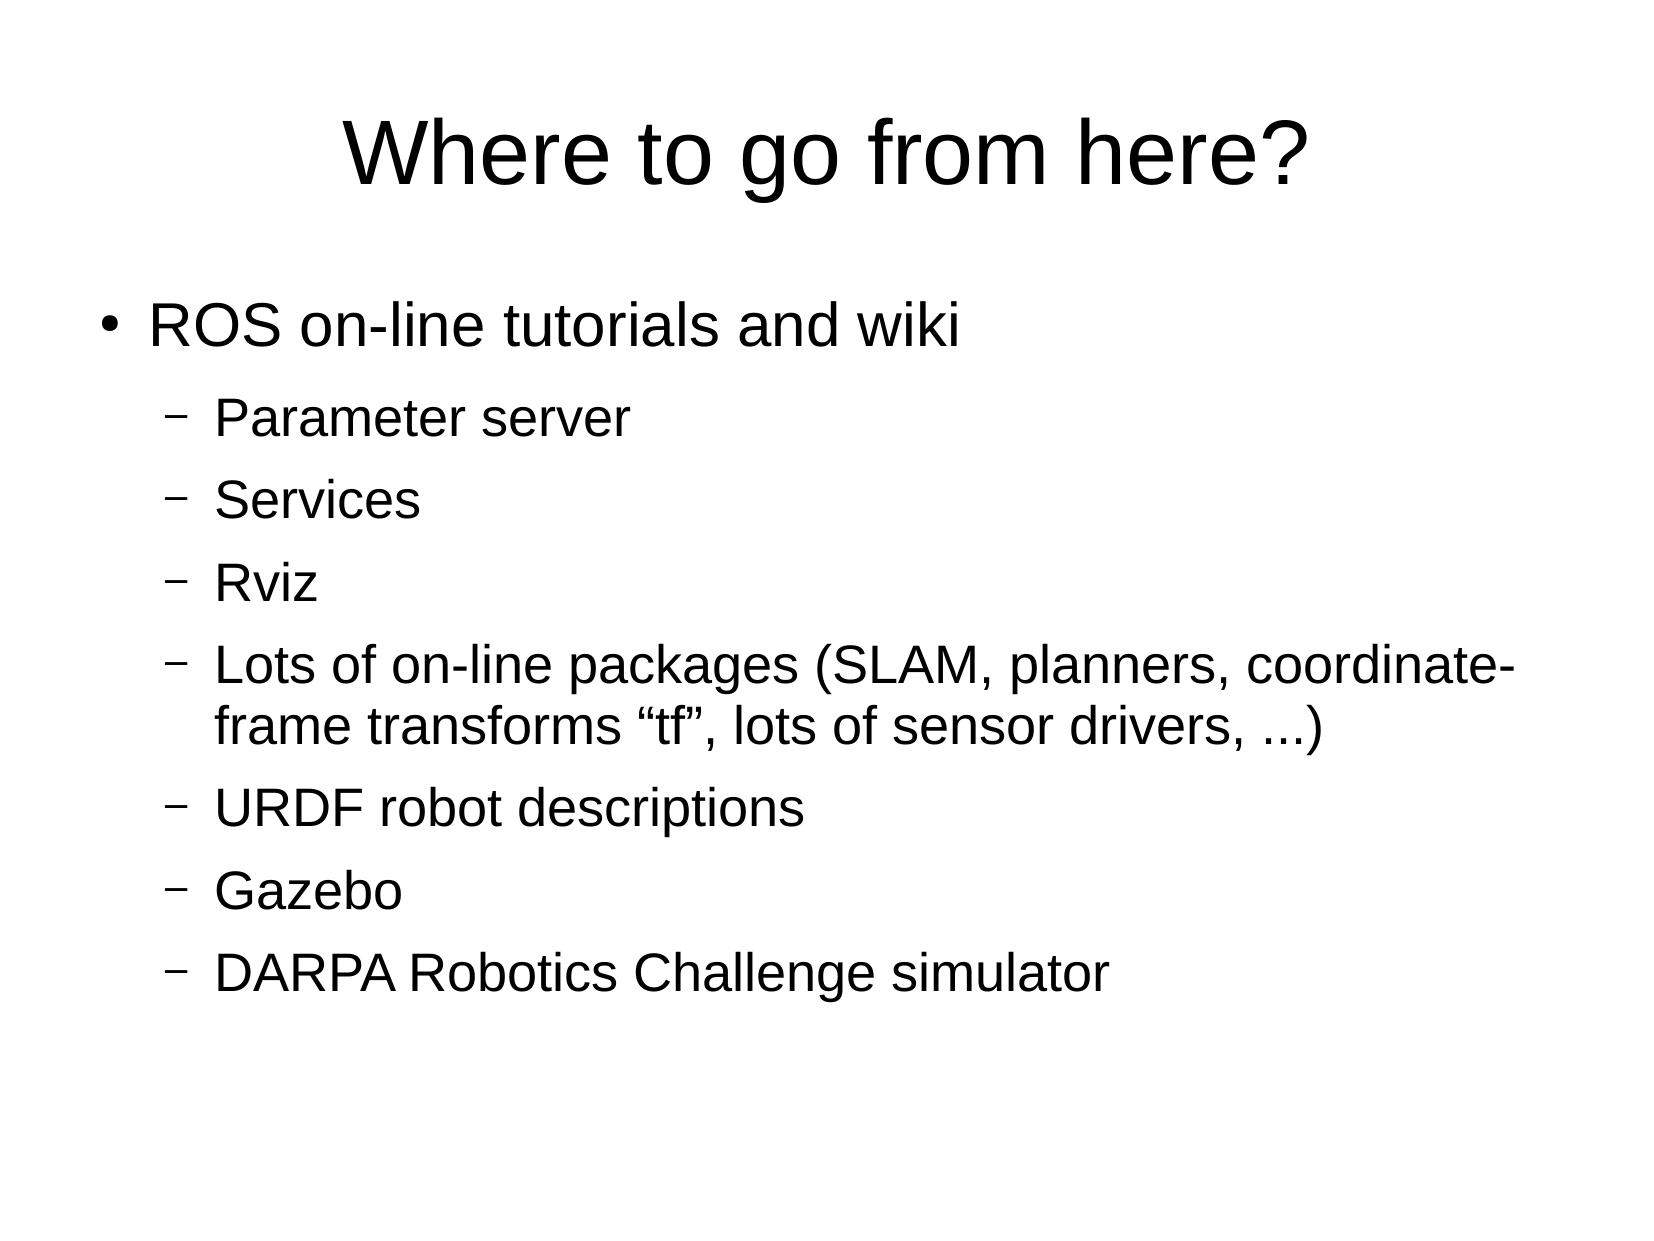

# Where to go from here?
ROS on-line tutorials and wiki
Parameter server
Services
Rviz
Lots of on-line packages (SLAM, planners, coordinate-frame transforms “tf”, lots of sensor drivers, ...)
URDF robot descriptions
Gazebo
DARPA Robotics Challenge simulator